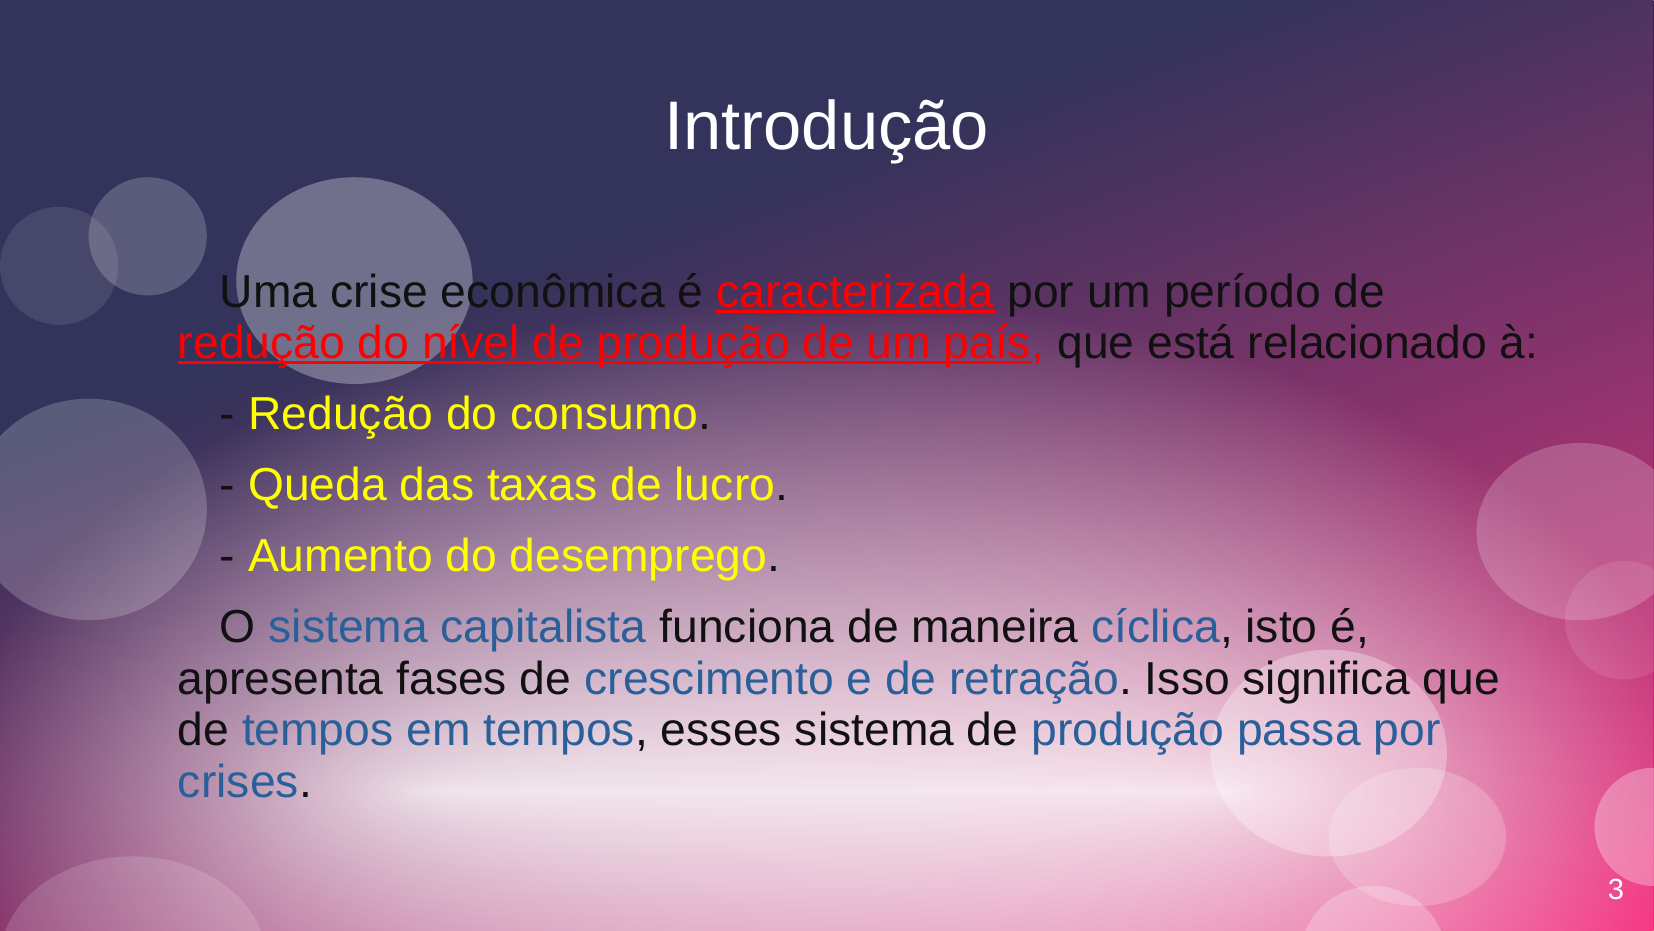

# Introdução
Uma crise econômica é caracterizada por um período de redução do nível de produção de um país, que está relacionado à:
- Redução do consumo.
- Queda das taxas de lucro.
- Aumento do desemprego.
O sistema capitalista funciona de maneira cíclica, isto é, apresenta fases de crescimento e de retração. Isso significa que de tempos em tempos, esses sistema de produção passa por crises.